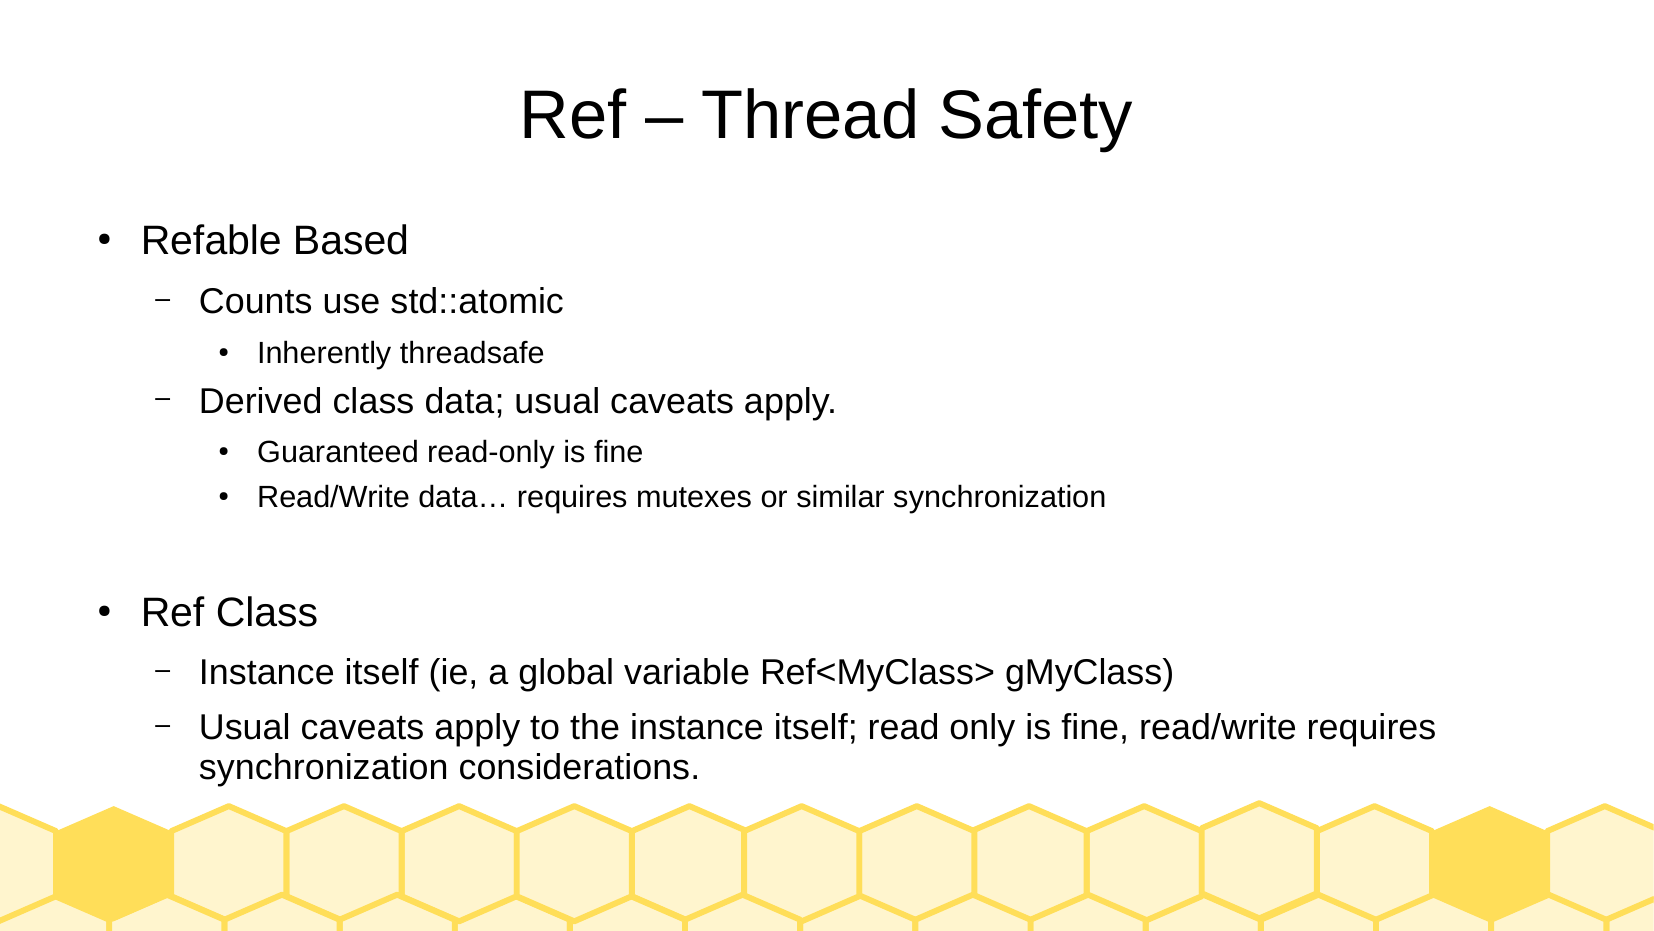

# Ref – Thread Safety
Refable Based
Counts use std::atomic
Inherently threadsafe
Derived class data; usual caveats apply.
Guaranteed read-only is fine
Read/Write data… requires mutexes or similar synchronization
Ref Class
Instance itself (ie, a global variable Ref<MyClass> gMyClass)
Usual caveats apply to the instance itself; read only is fine, read/write requires synchronization considerations.